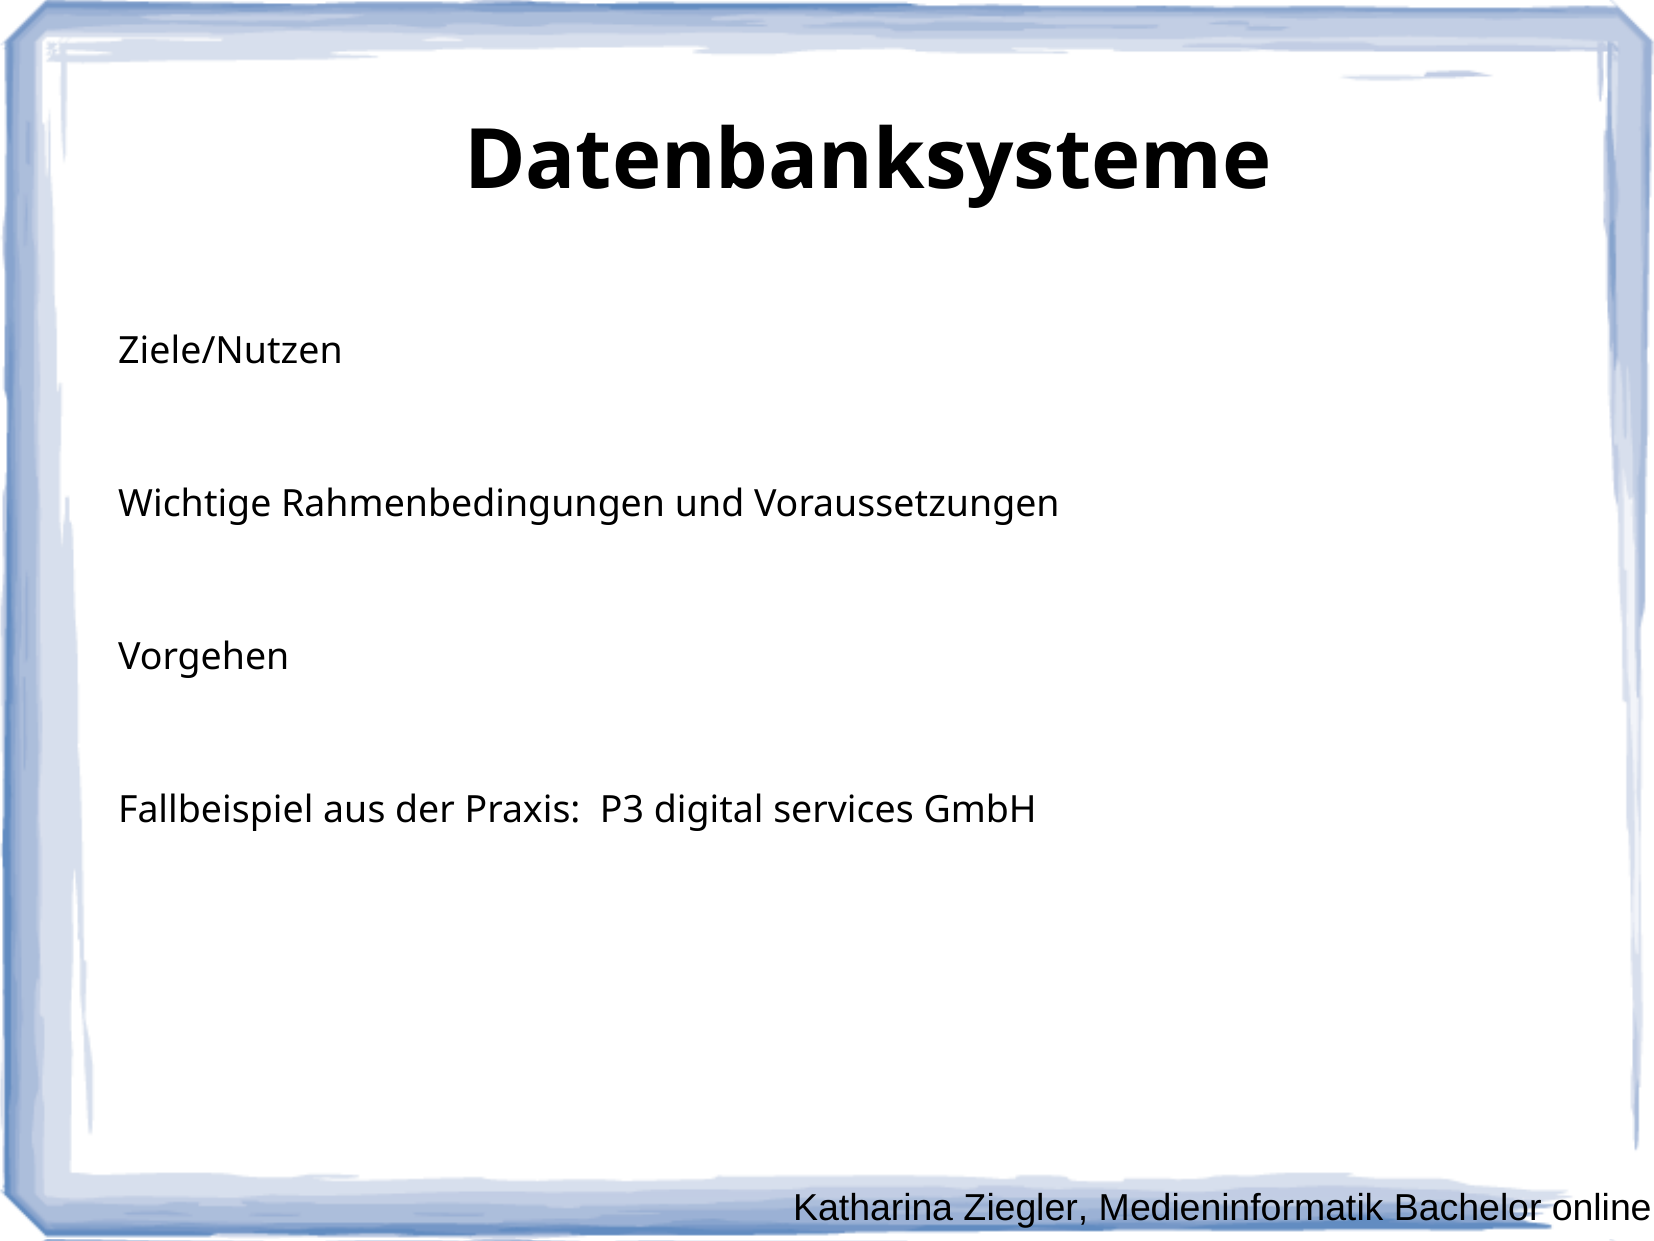

# Datenbanksysteme
Ziele/Nutzen
Wichtige Rahmenbedingungen und Voraussetzungen
Vorgehen
Fallbeispiel aus der Praxis: P3 digital services GmbH
Katharina Ziegler, Medieninformatik Bachelor online